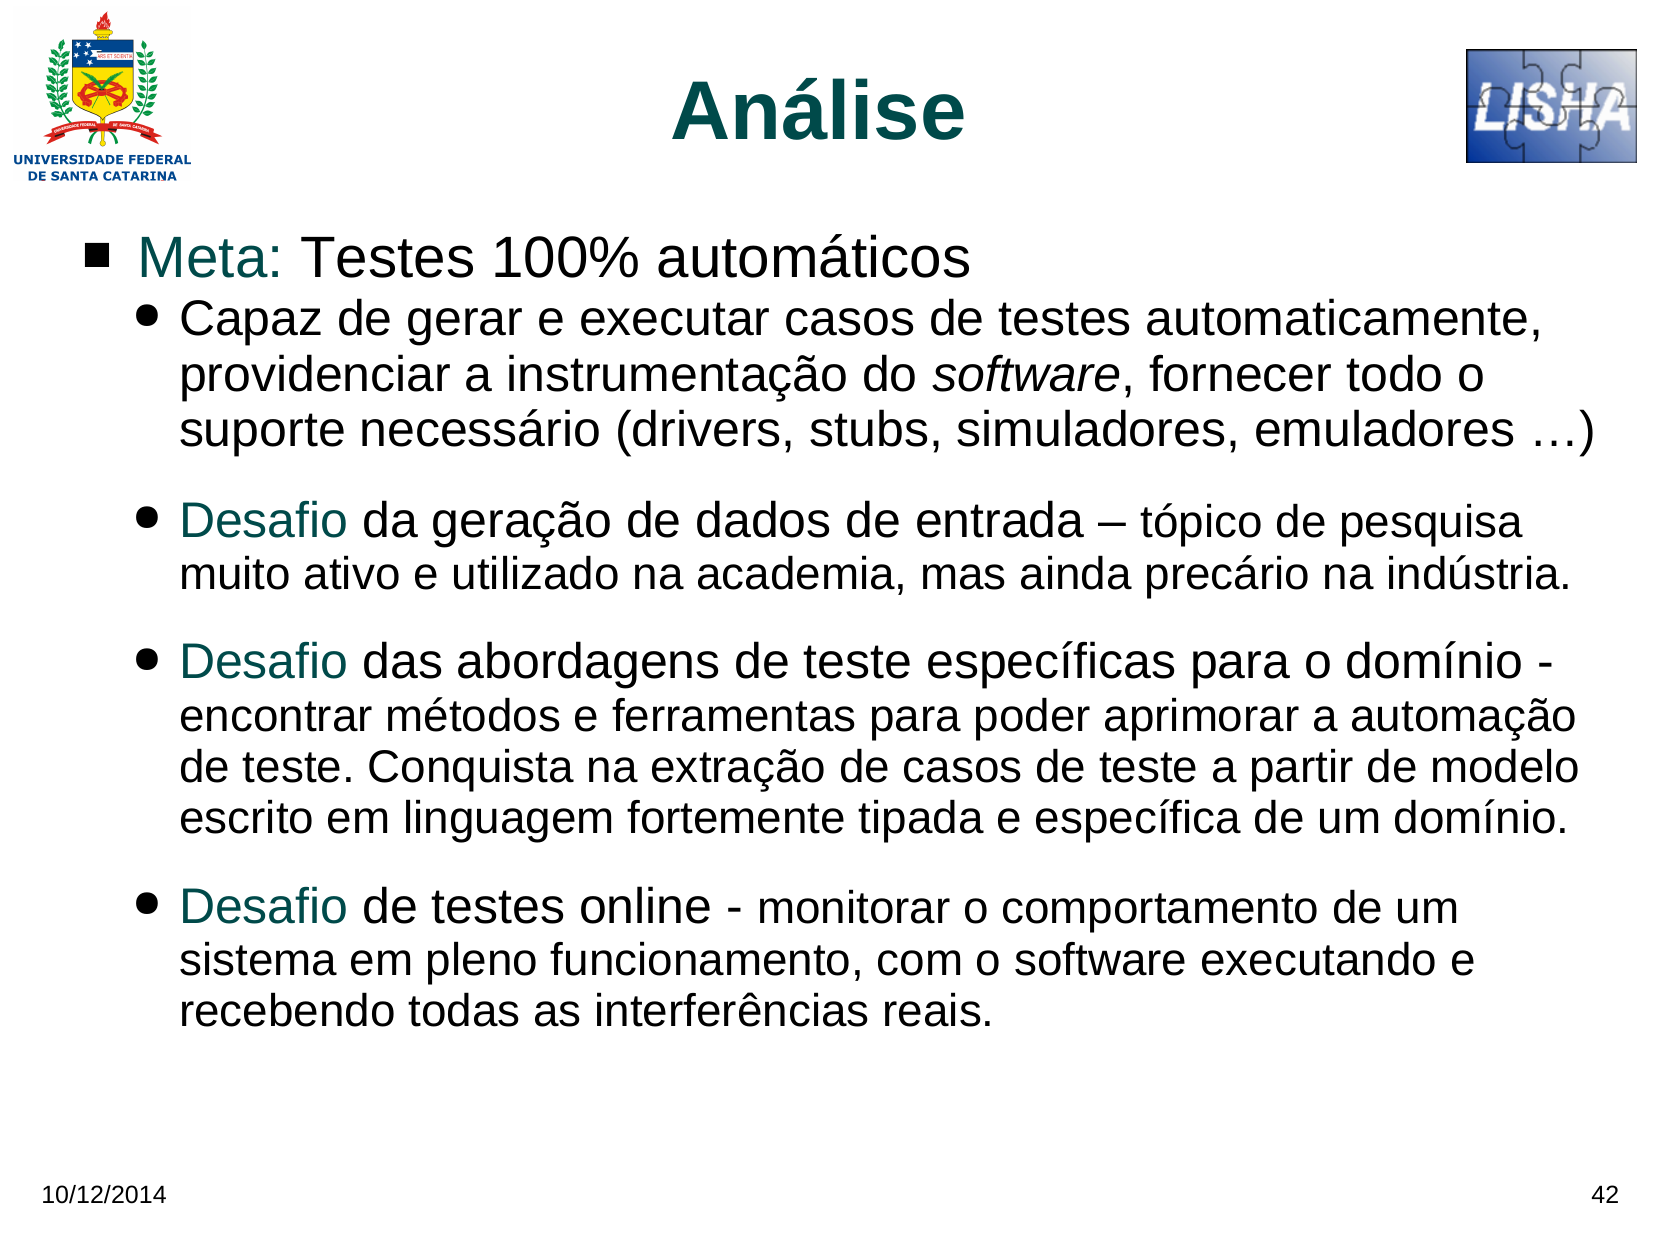

# Análise
Meta: Testes 100% automáticos
Capaz de gerar e executar casos de testes automaticamente, providenciar a instrumentação do software, fornecer todo o suporte necessário (drivers, stubs, simuladores, emuladores …)
Desafio da geração de dados de entrada – tópico de pesquisa muito ativo e utilizado na academia, mas ainda precário na indústria.
Desafio das abordagens de teste específicas para o domínio - encontrar métodos e ferramentas para poder aprimorar a automação de teste. Conquista na extração de casos de teste a partir de modelo escrito em linguagem fortemente tipada e específica de um domínio.
Desafio de testes online - monitorar o comportamento de um sistema em pleno funcionamento, com o software executando e recebendo todas as interferências reais.